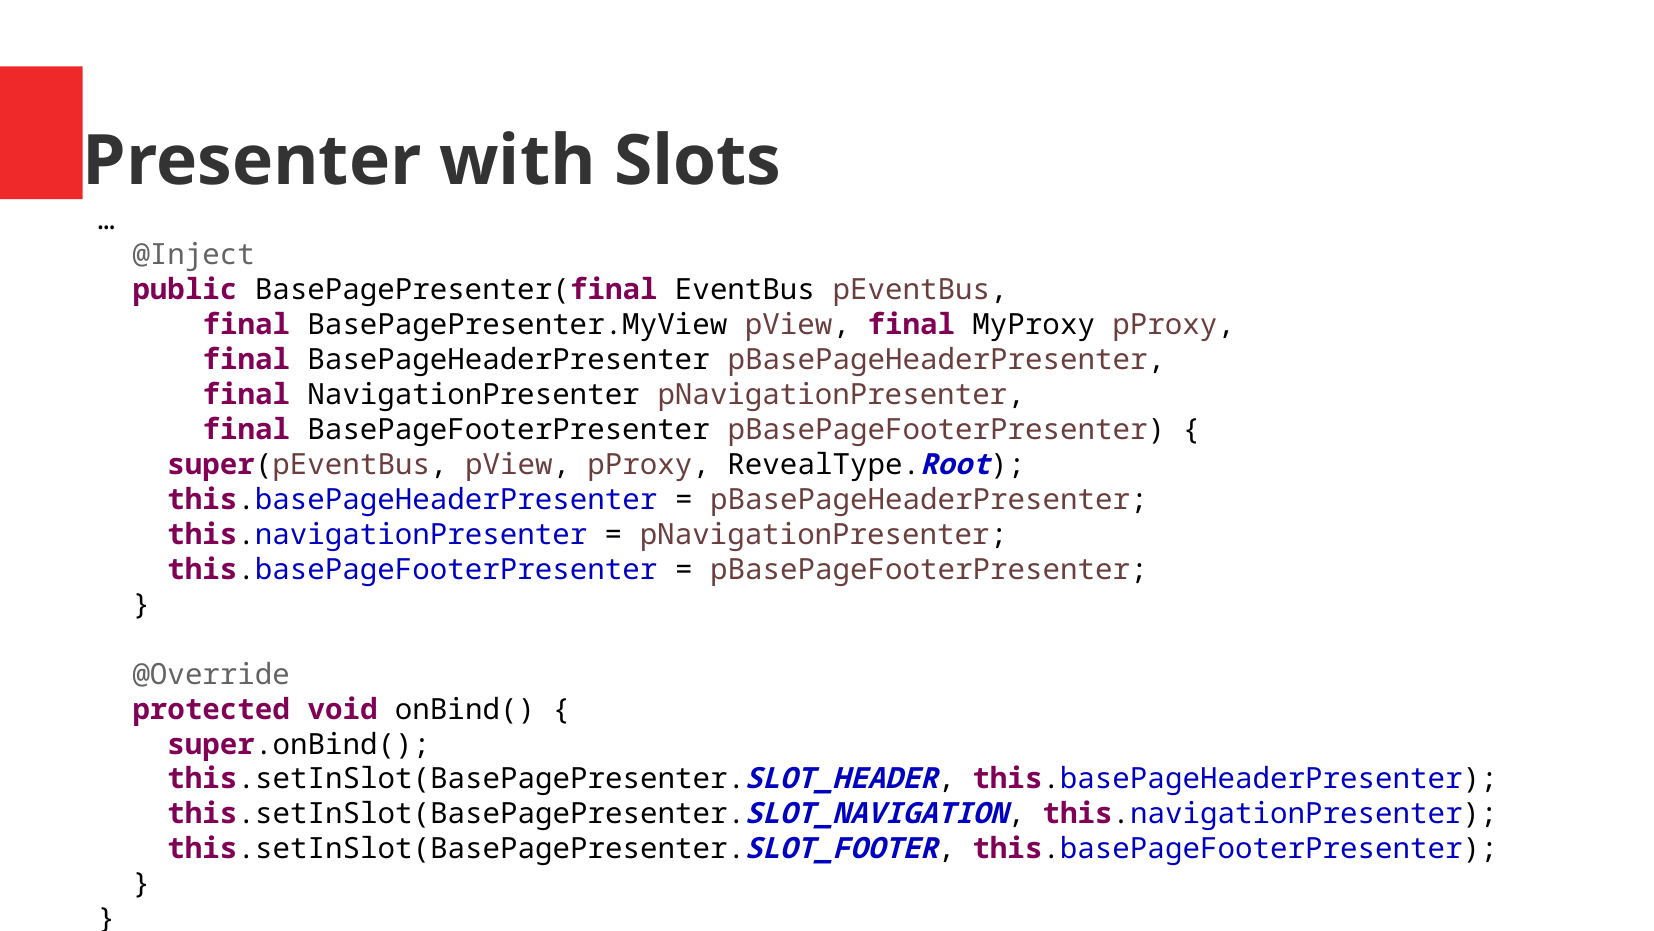

# Presenter with Slots
…
 @Inject
 public BasePagePresenter(final EventBus pEventBus,
 final BasePagePresenter.MyView pView, final MyProxy pProxy,
 final BasePageHeaderPresenter pBasePageHeaderPresenter,
 final NavigationPresenter pNavigationPresenter,
 final BasePageFooterPresenter pBasePageFooterPresenter) {
 super(pEventBus, pView, pProxy, RevealType.Root);
 this.basePageHeaderPresenter = pBasePageHeaderPresenter;
 this.navigationPresenter = pNavigationPresenter;
 this.basePageFooterPresenter = pBasePageFooterPresenter;
 }
 @Override
 protected void onBind() {
 super.onBind();
 this.setInSlot(BasePagePresenter.SLOT_HEADER, this.basePageHeaderPresenter);
 this.setInSlot(BasePagePresenter.SLOT_NAVIGATION, this.navigationPresenter);
 this.setInSlot(BasePagePresenter.SLOT_FOOTER, this.basePageFooterPresenter);
 }
}